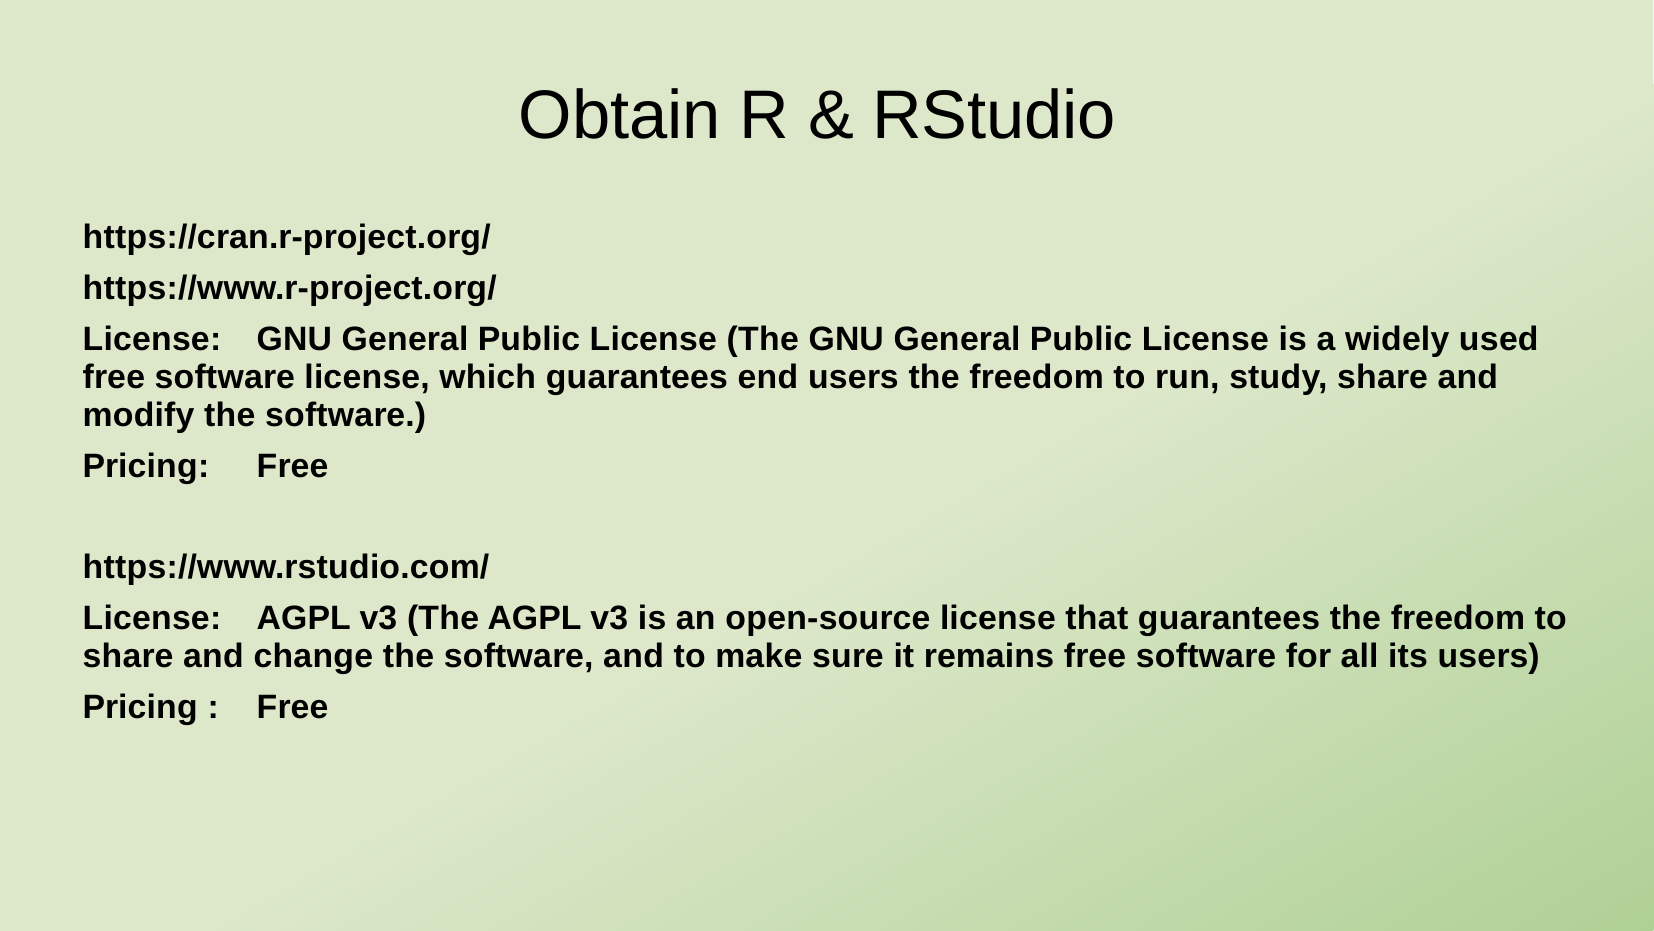

# Obtain R & RStudio
https://cran.r-project.org/
https://www.r-project.org/
License: 	GNU General Public License (The GNU General Public License is a widely used free software license, which guarantees end users the freedom to run, study, share and modify the software.)
Pricing: 	Free
https://www.rstudio.com/
License: 	AGPL v3 (The AGPL v3 is an open-source license that guarantees the freedom to share and change the software, and to make sure it remains free software for all its users)
Pricing :	Free